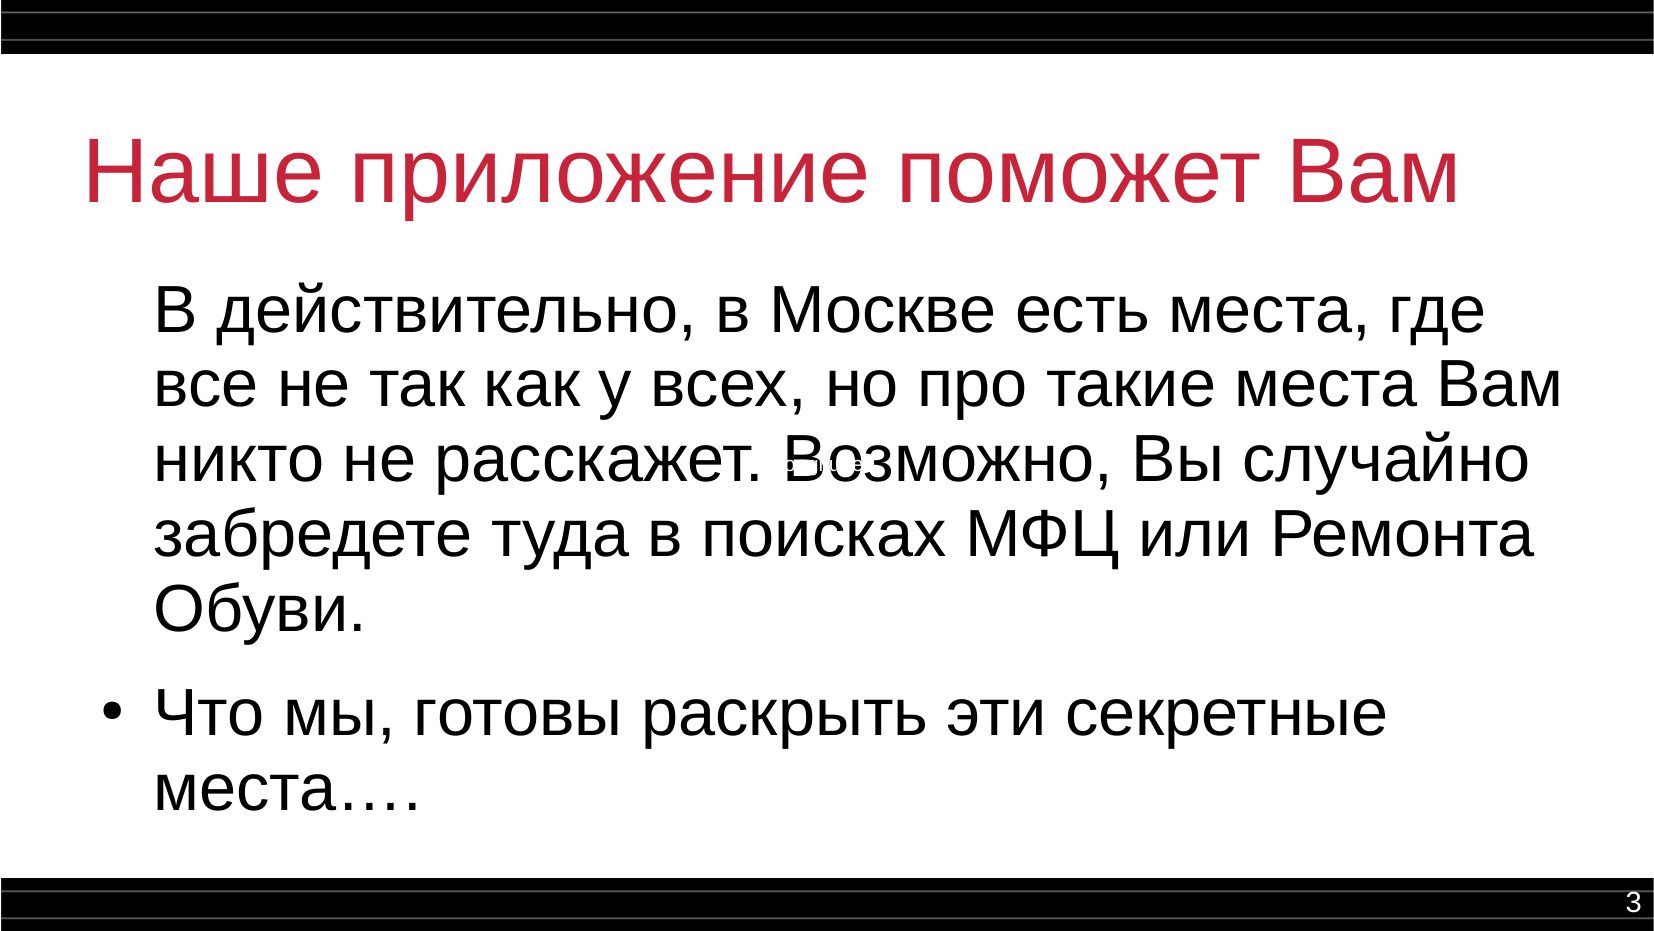

# Наше приложение поможет Вам
В действительно, в Москве есть места, где все не так как у всех, но про такие места Вам никто не расскажет. Возможно, Вы случайно забредете туда в поисках МФЦ или Ремонта Обуви.
Что мы, готовы раскрыть эти секретные места….
longitude1